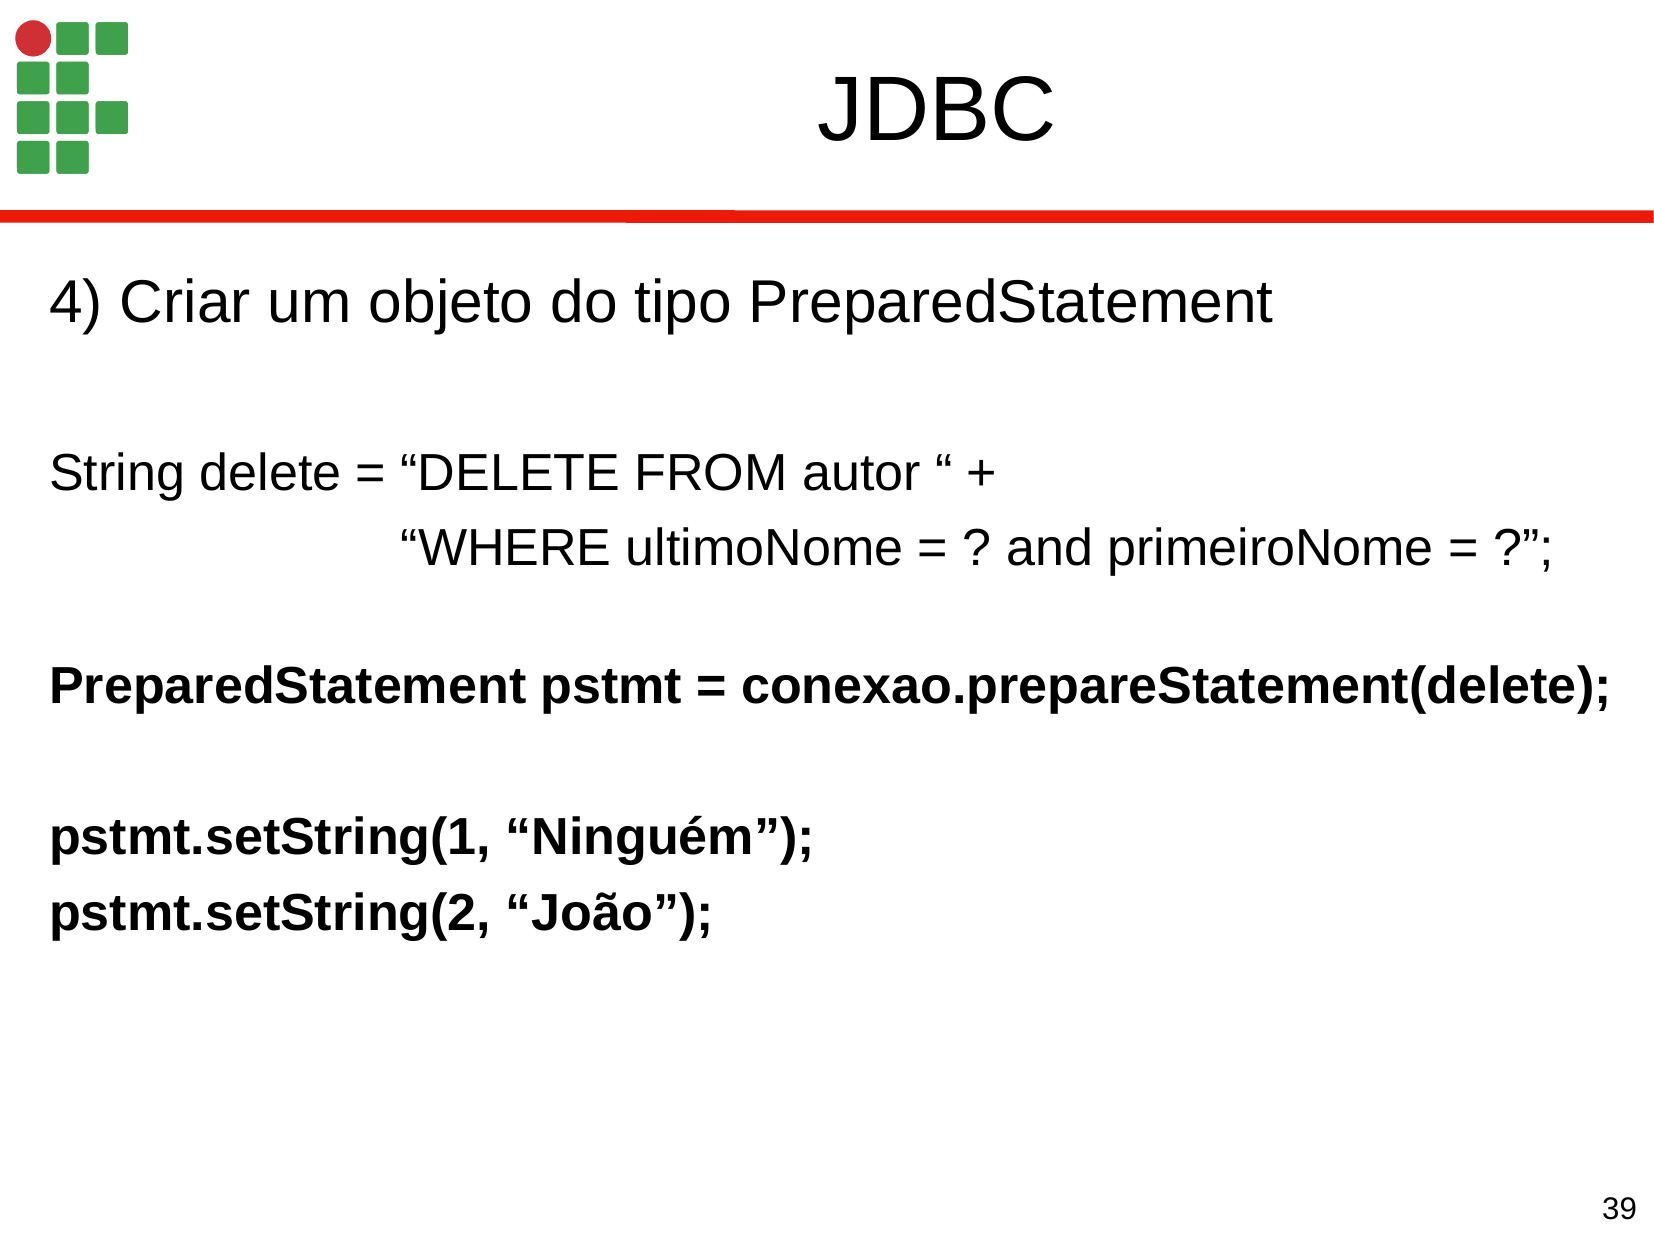

JDBC
4) Criar um objeto do tipo PreparedStatement
String delete = “DELETE FROM autor “ +
	 “WHERE ultimoNome = ? and primeiroNome = ?”;
PreparedStatement pstmt = conexao.prepareStatement(delete);
pstmt.setString(1, “Ninguém”);
pstmt.setString(2, “João”);